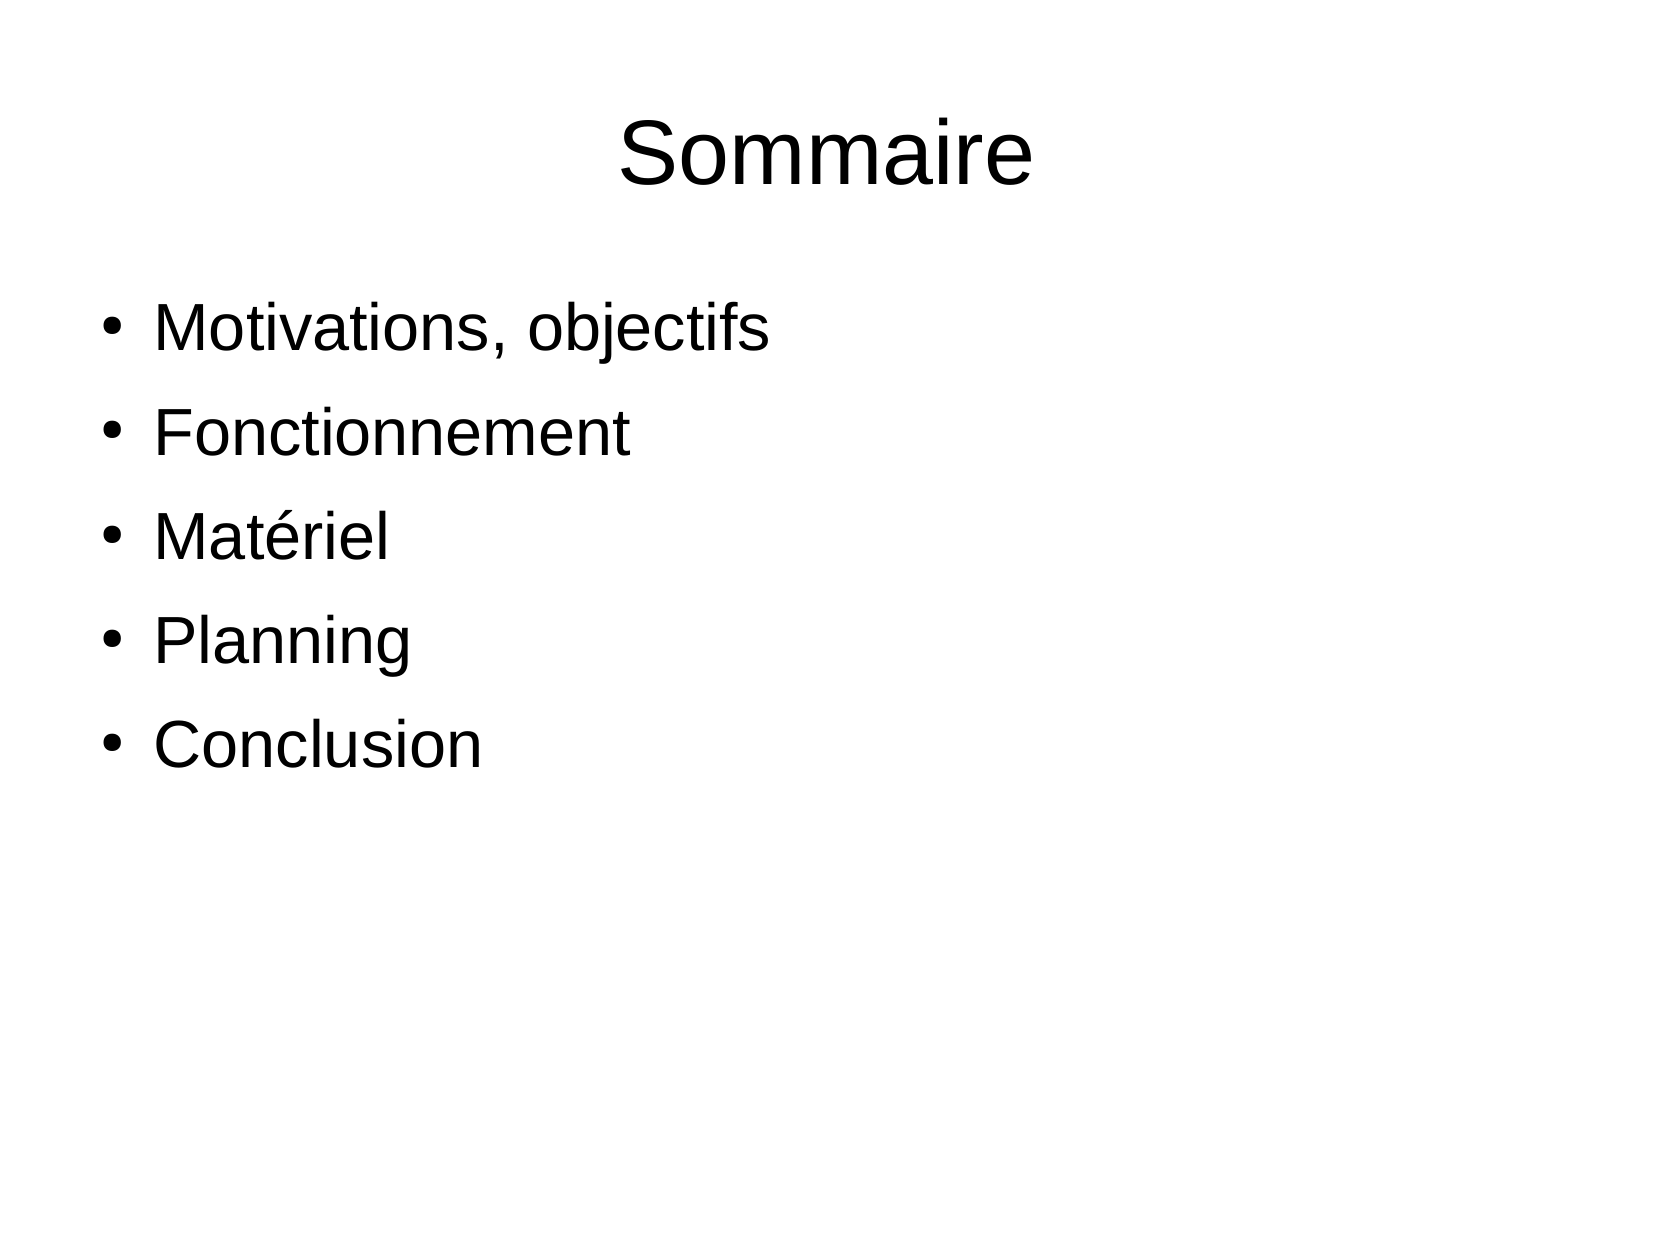

# Sommaire
Motivations, objectifs
Fonctionnement
Matériel
Planning
Conclusion